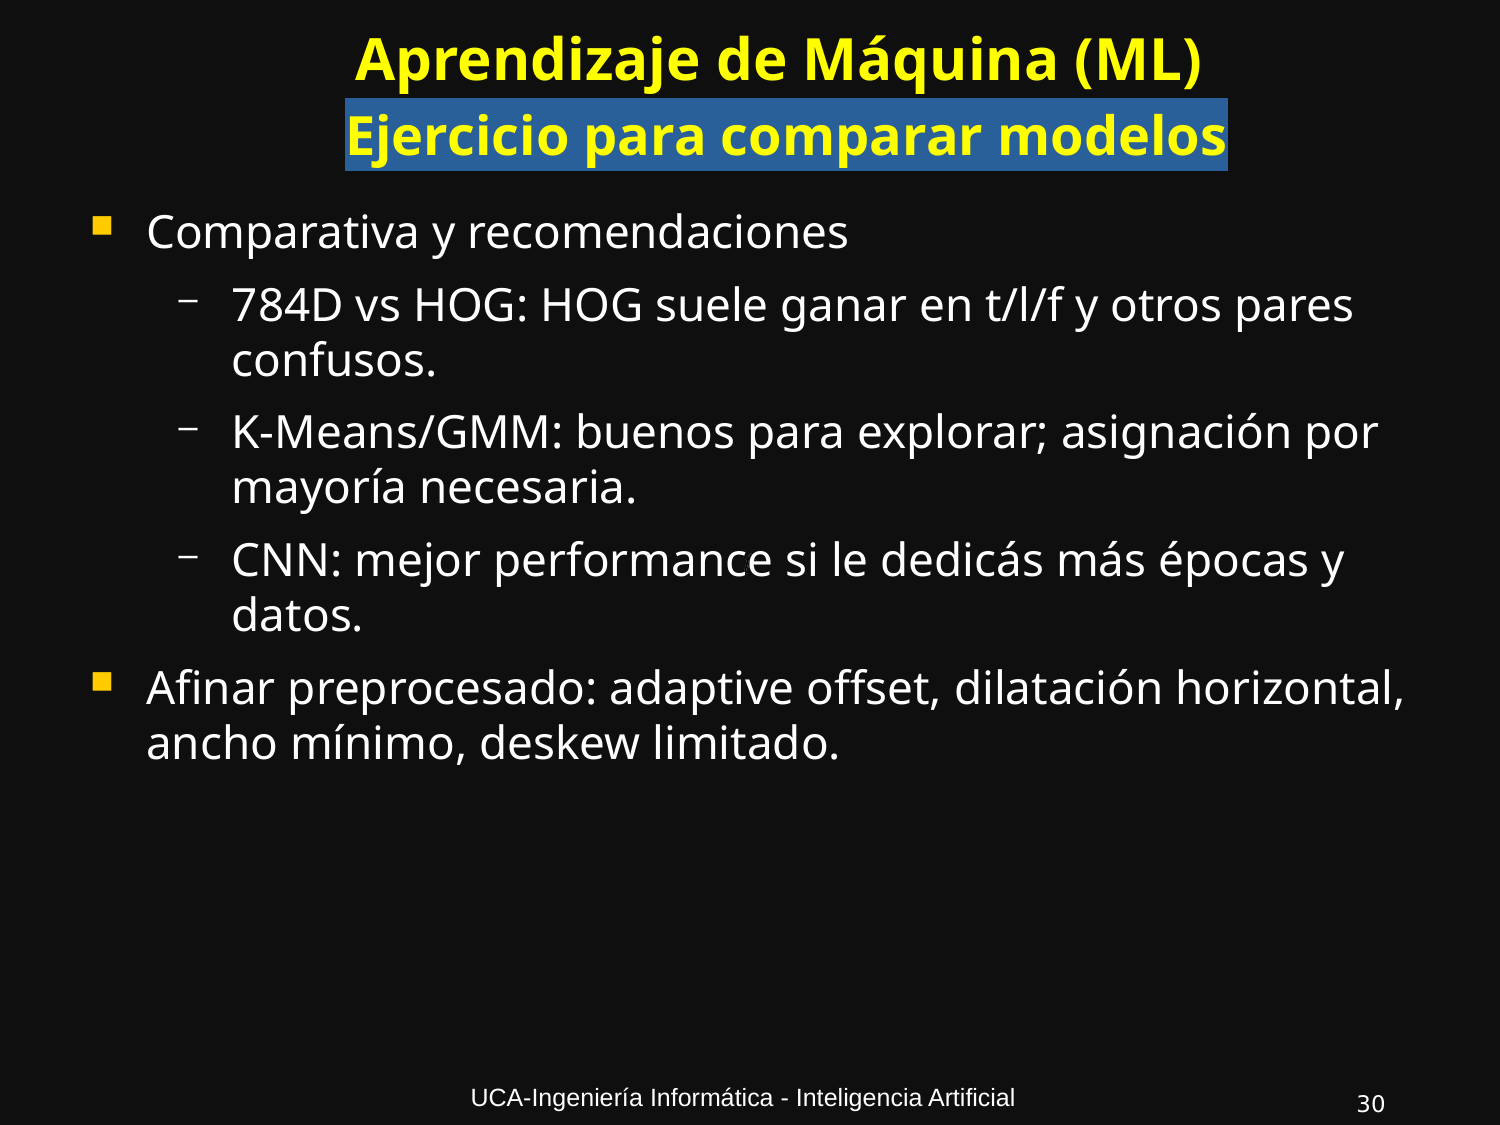

# Aprendizaje de Máquina (ML) Ejercicio para comparar modelos
Comparativa y recomendaciones
784D vs HOG: HOG suele ganar en t/l/f y otros pares confusos.
K-Means/GMM: buenos para explorar; asignación por mayoría necesaria.
CNN: mejor performance si le dedicás más épocas y datos.
Afinar preprocesado: adaptive offset, dilatación horizontal, ancho mínimo, deskew limitado.